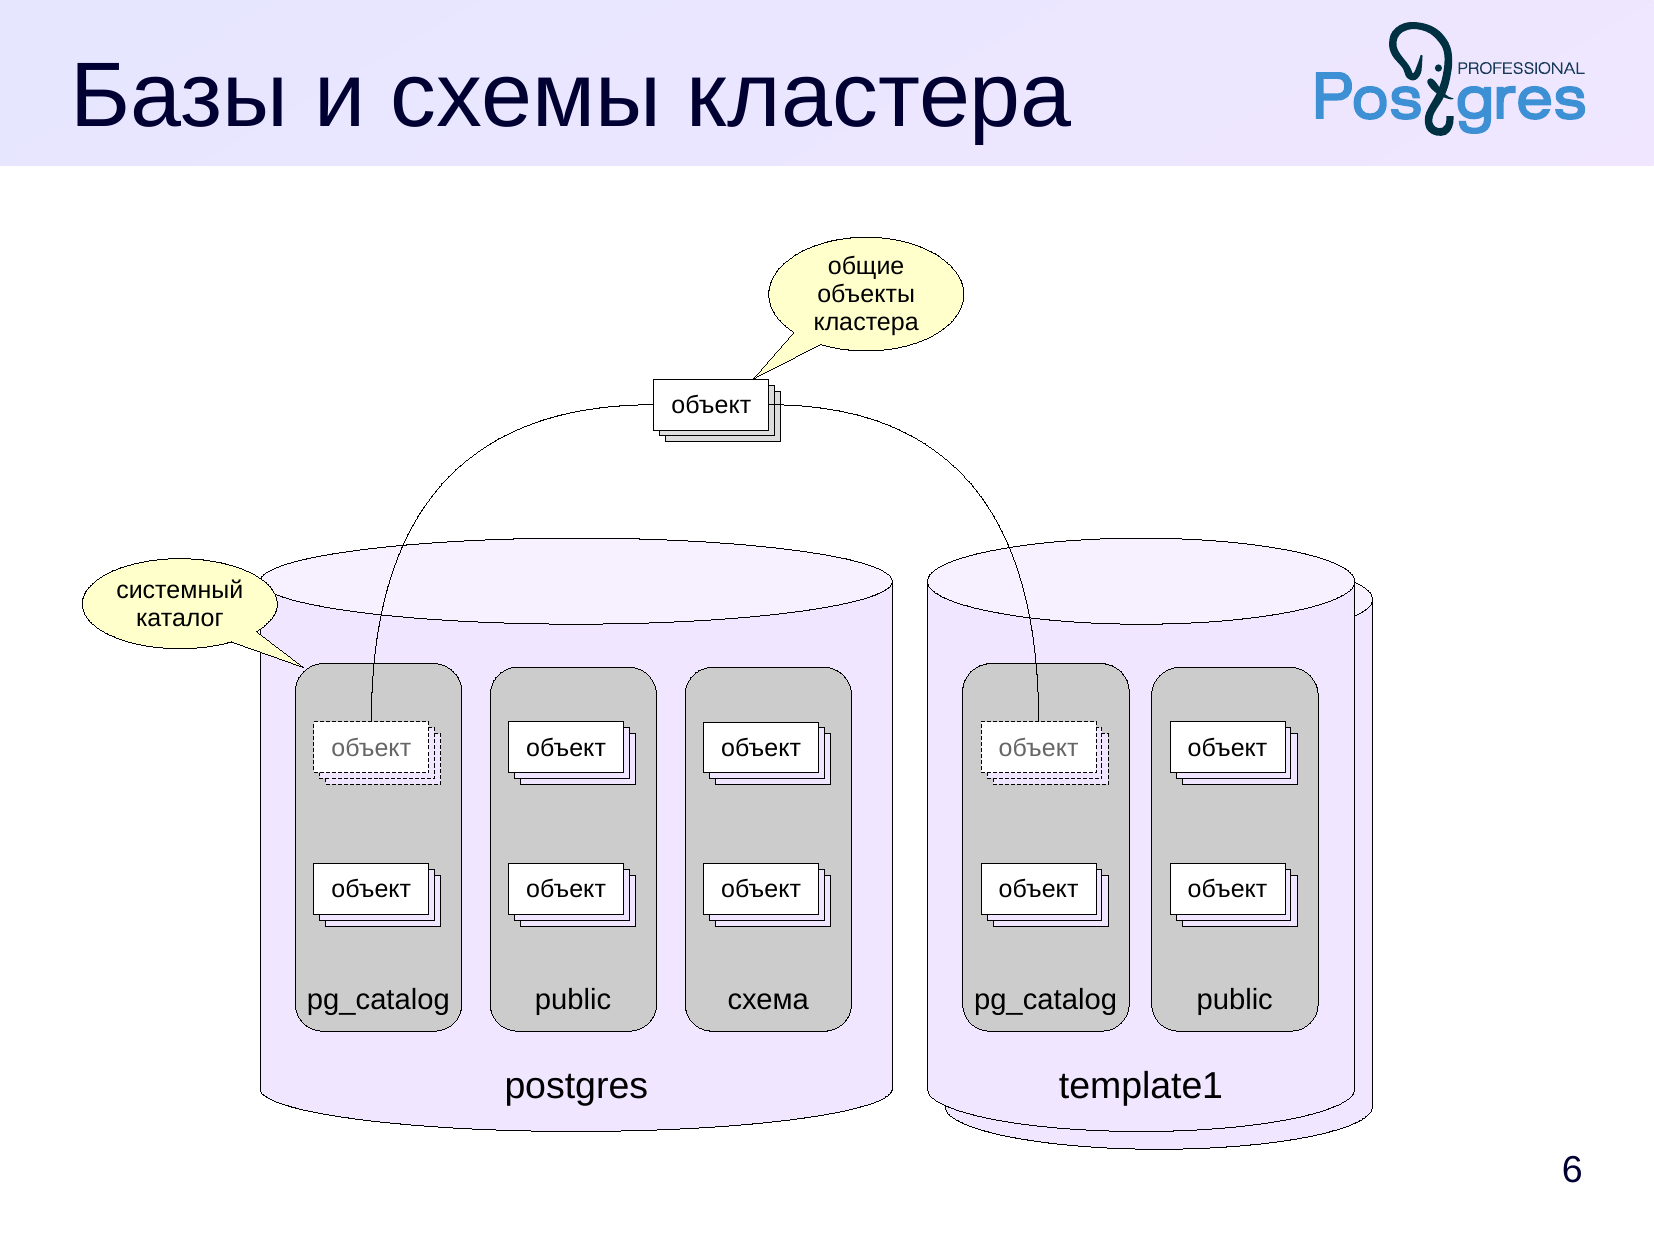

# Базы и схемы кластера
общие
объекты
кластера
объект
таблица
таблица
postgres
template1
системный
каталог
pg_catalog
pg_catalog
public
схема
public
объект
объект
объект
объект
объект
таблица
таблица
таблица
таблица
таблица
таблица
таблица
таблица
таблица
таблица
объект
объект
объект
объект
объект
таблица
таблица
таблица
таблица
таблица
таблица
таблица
таблица
таблица
таблица